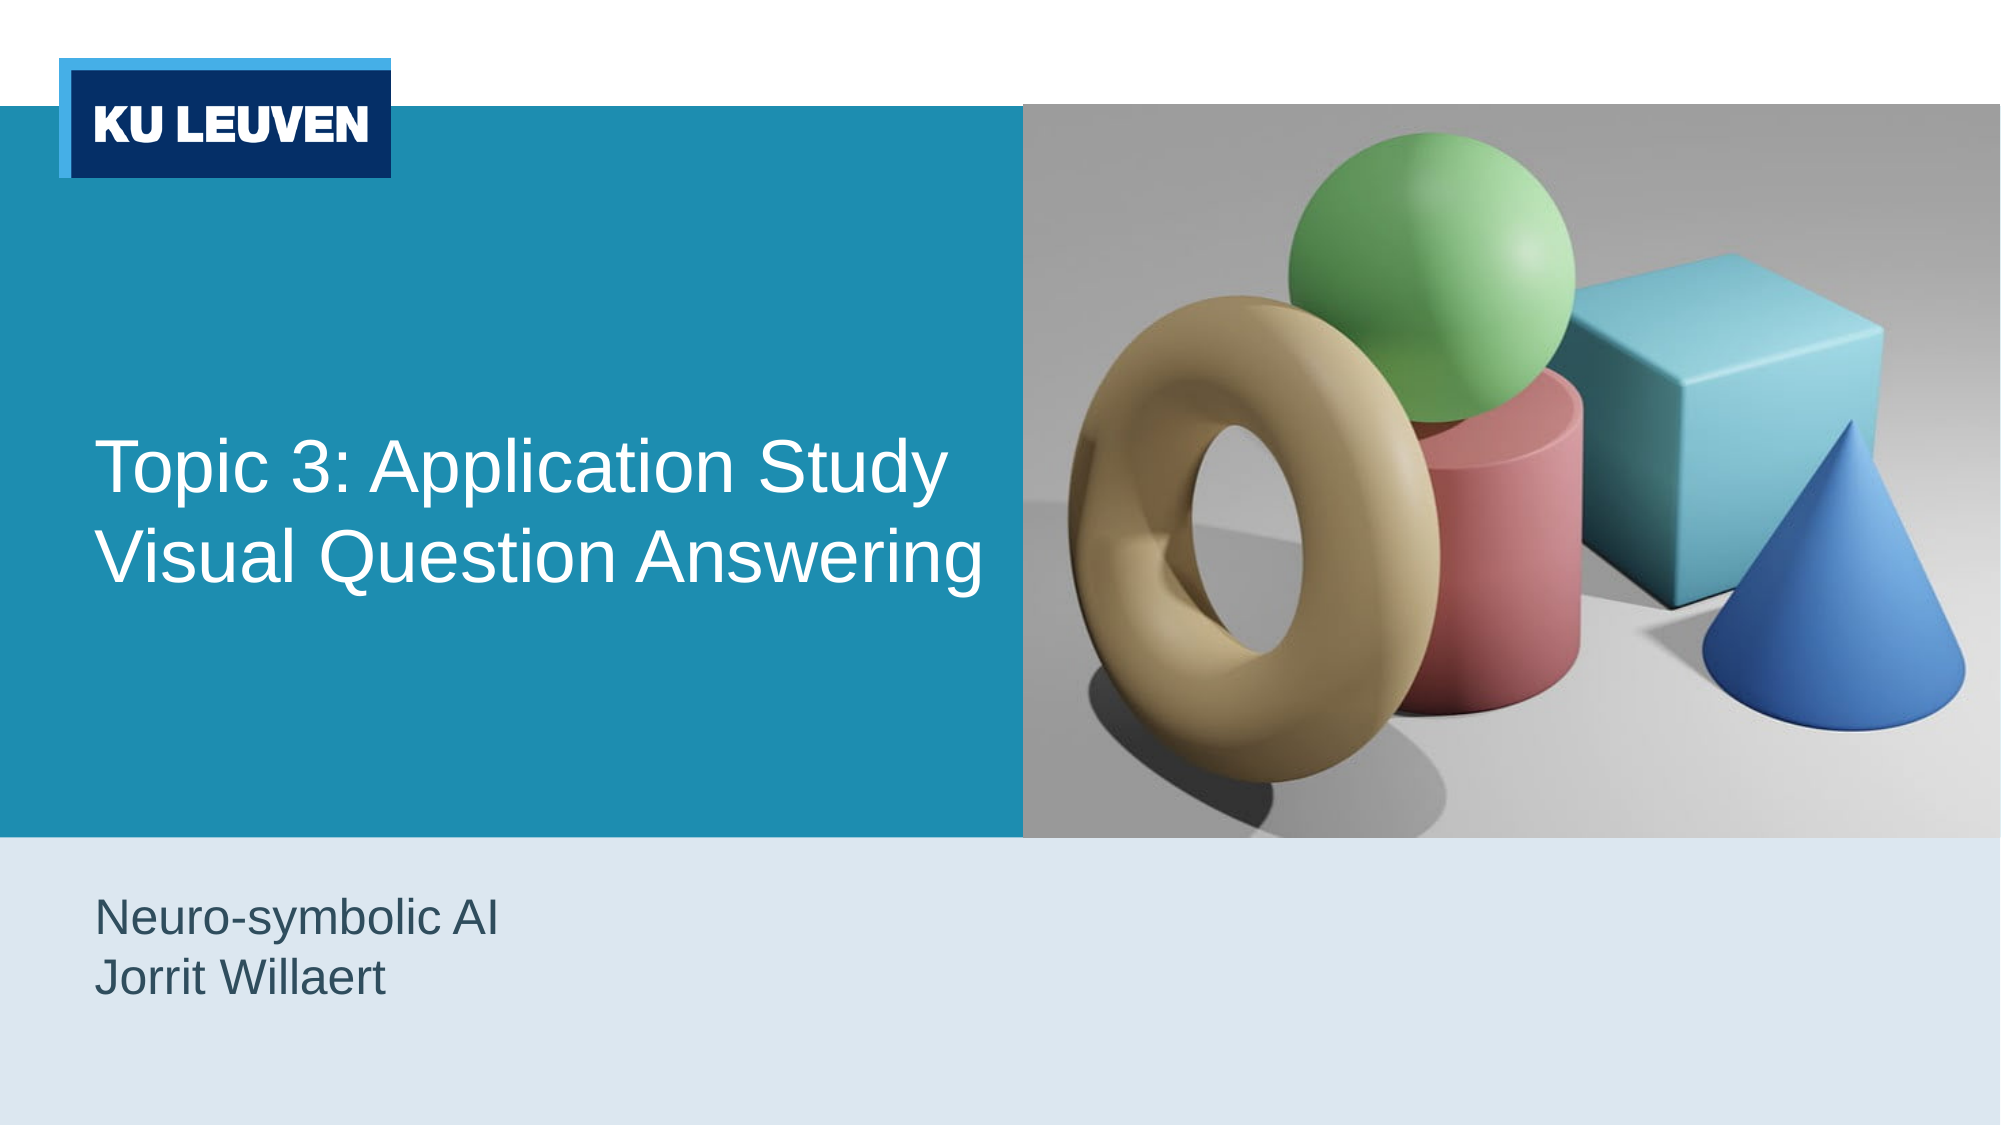

# Topic 3: Application Study Visual Question Answering
Neuro-symbolic AI
Jorrit Willaert